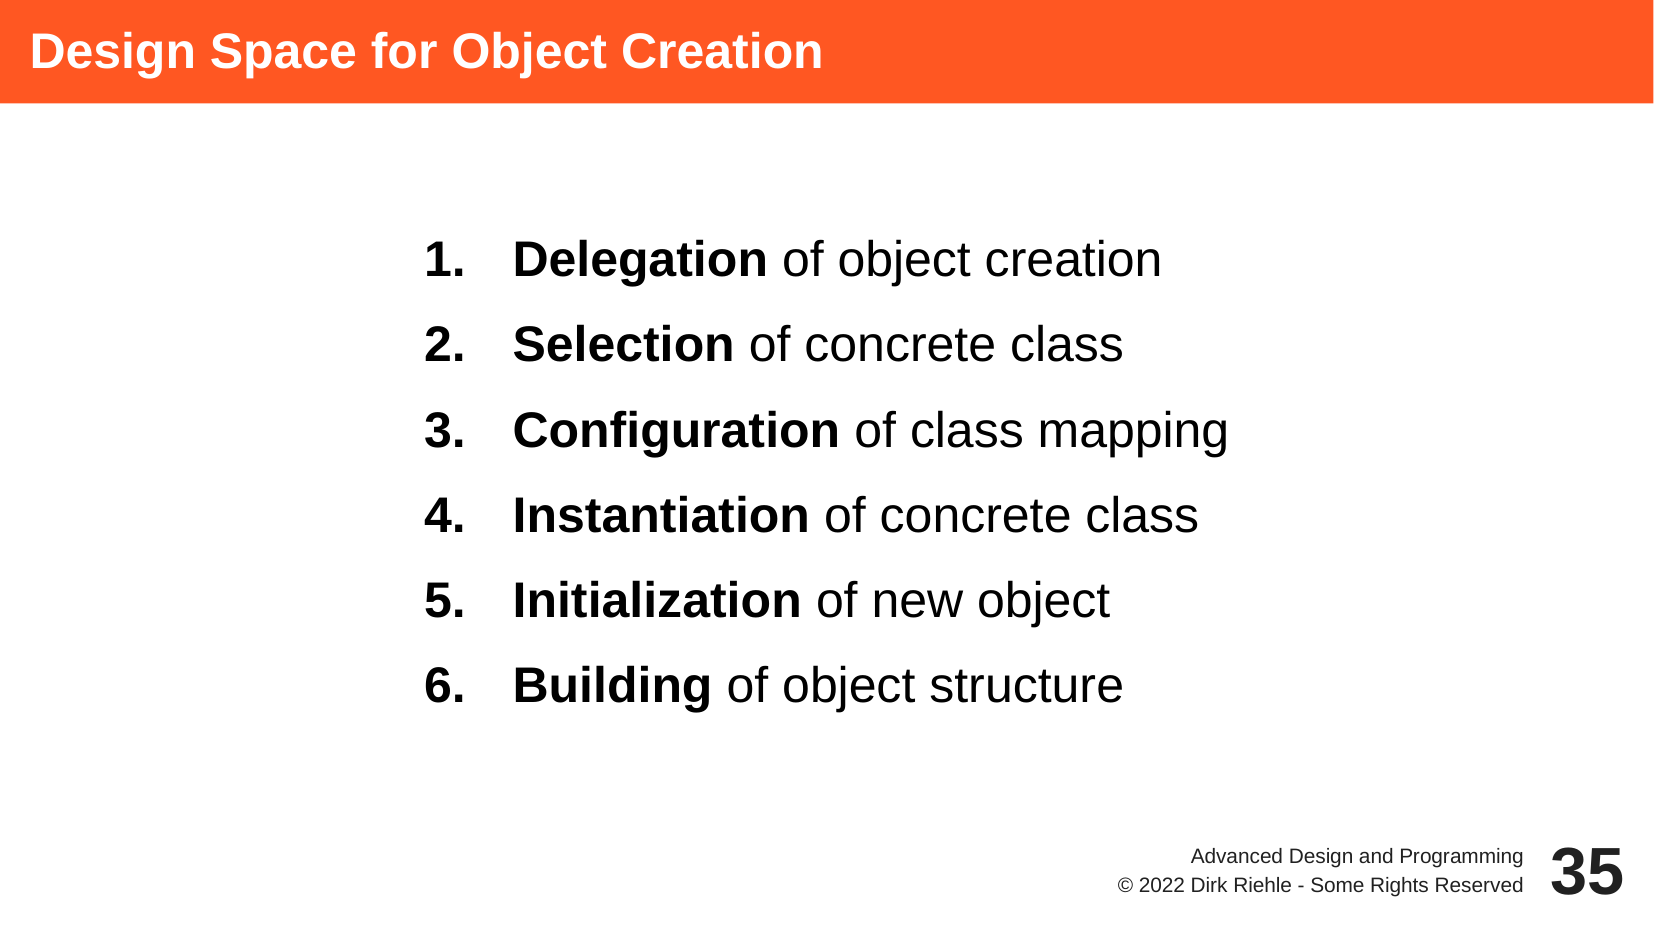

# Design Space for Object Creation
Delegation of object creation
Selection of concrete class
Configuration of class mapping
Instantiation of concrete class
Initialization of new object
Building of object structure
Advanced Design and Programming
35
© 2022 Dirk Riehle - Some Rights Reserved